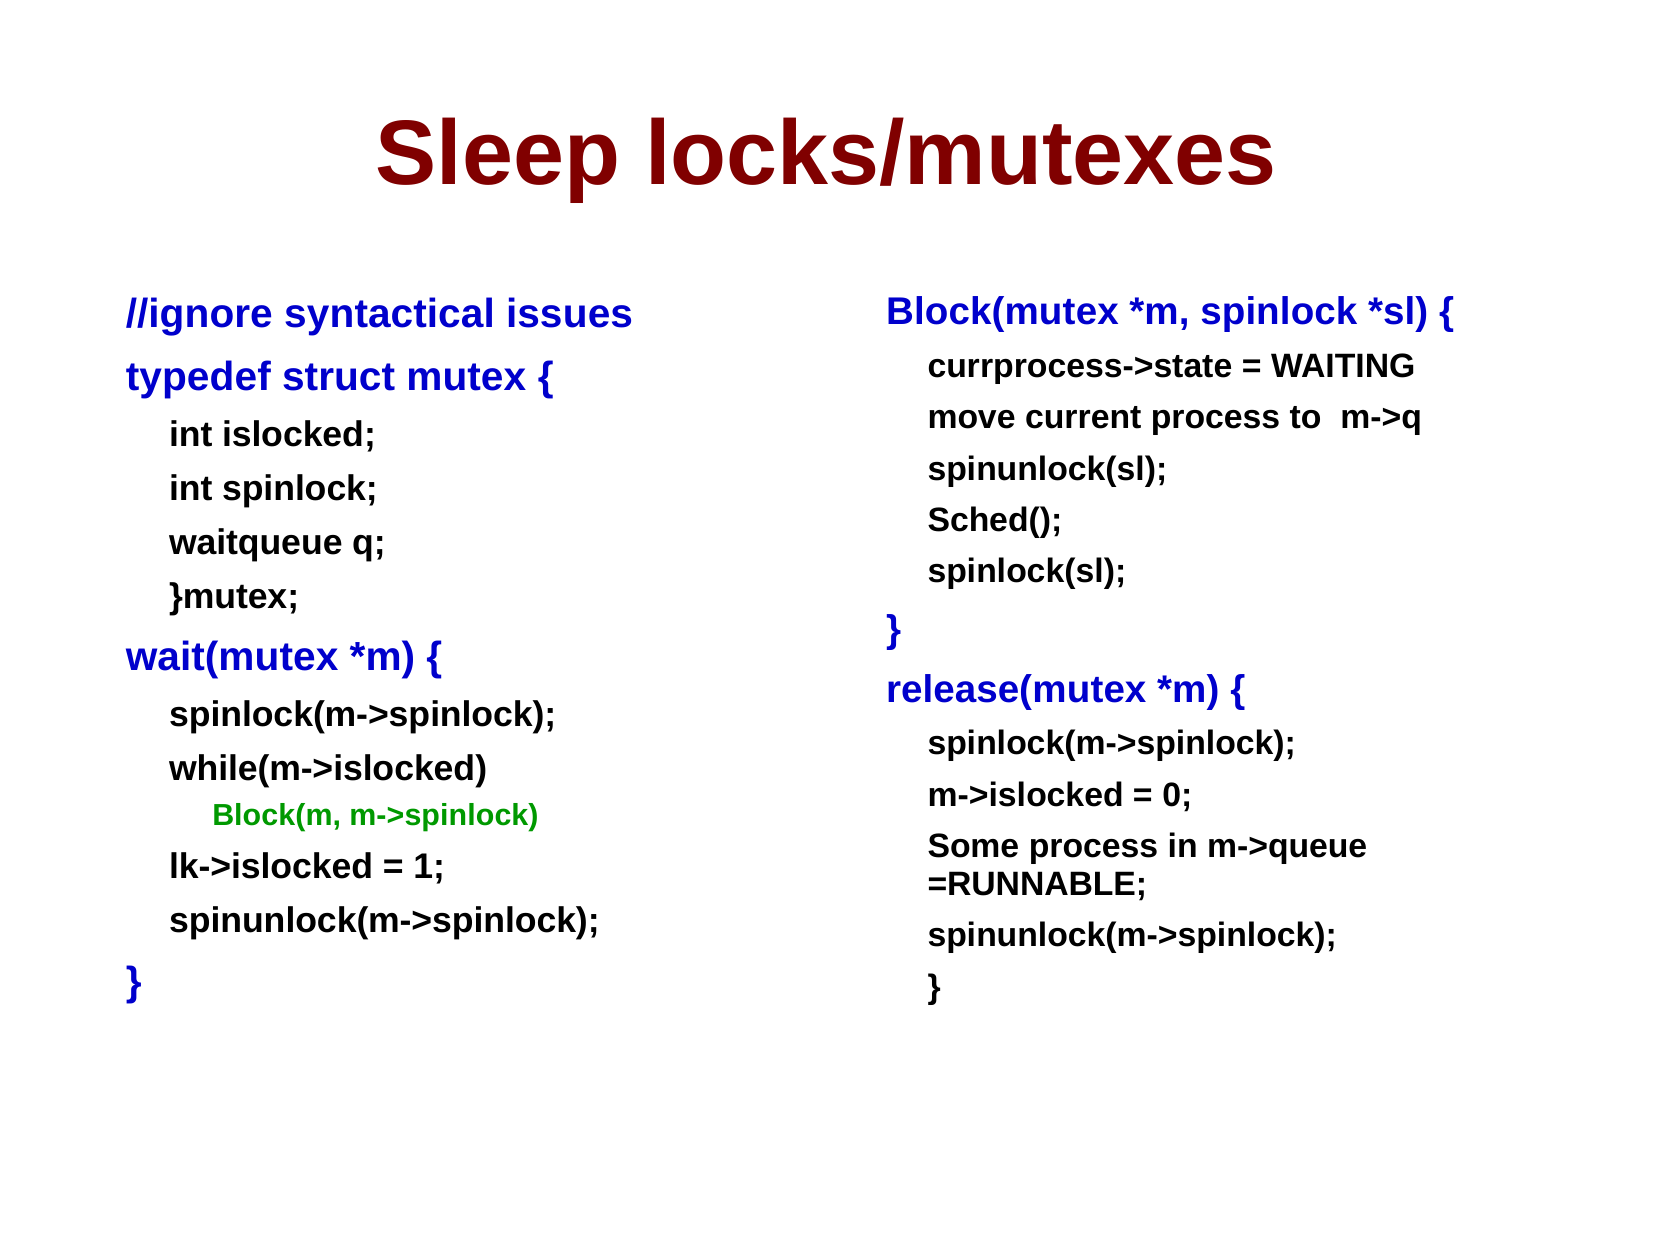

# Sleep locks/mutexes
//ignore syntactical issues
typedef struct mutex {
int islocked;
int spinlock;
waitqueue q;
}mutex;
wait(mutex *m) {
spinlock(m->spinlock);
while(m->islocked)
Block(m, m->spinlock)
lk->islocked = 1;
spinunlock(m->spinlock);
}
Block(mutex *m, spinlock *sl) {
currprocess->state = WAITING
move current process to m->q
spinunlock(sl);
Sched();
spinlock(sl);
}
release(mutex *m) {
spinlock(m->spinlock);
m->islocked = 0;
Some process in m->queue =RUNNABLE;
spinunlock(m->spinlock);
}